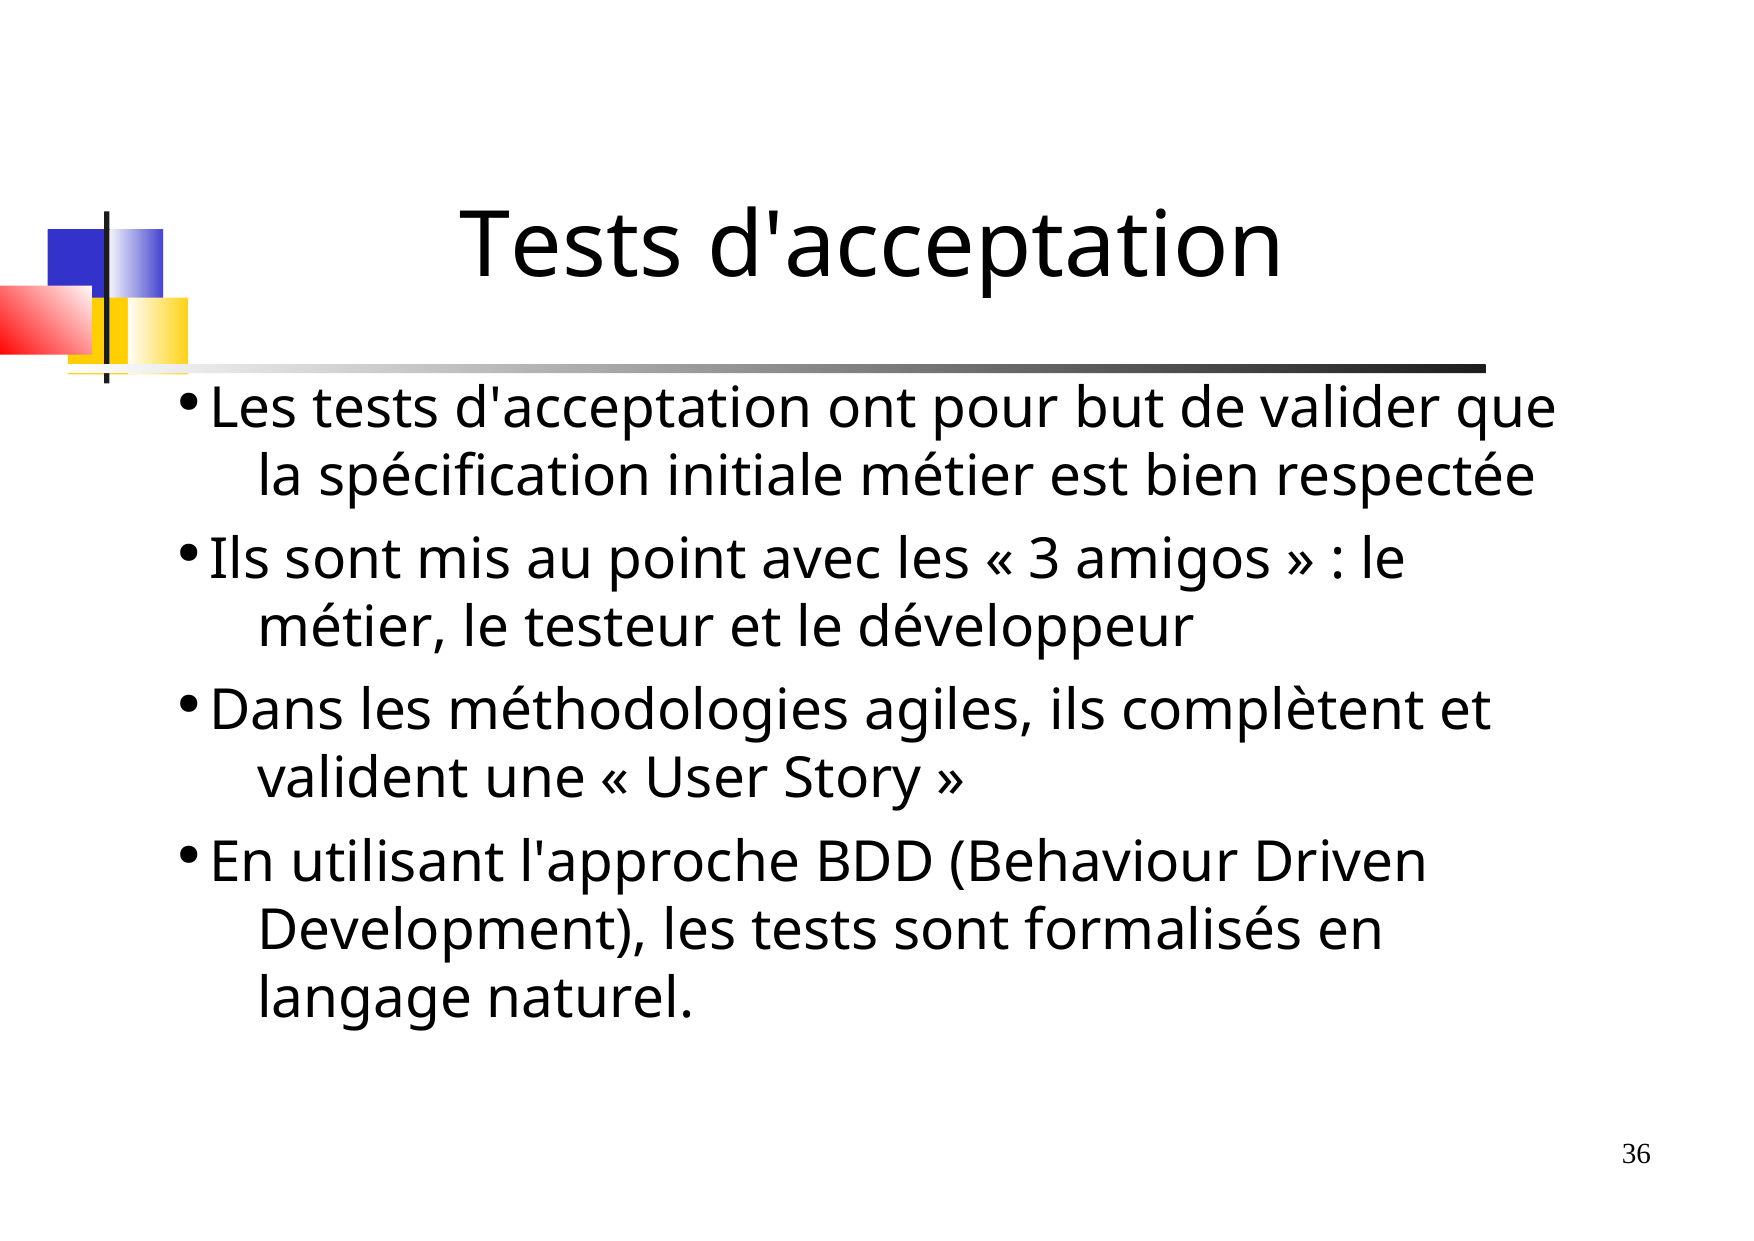

# Tests d'acceptation
Les tests d'acceptation ont pour but de valider que la spécification initiale métier est bien respectée
Ils sont mis au point avec les « 3 amigos » : le métier, le testeur et le développeur
Dans les méthodologies agiles, ils complètent et valident une « User Story »
En utilisant l'approche BDD (Behaviour Driven Development), les tests sont formalisés en langage naturel.